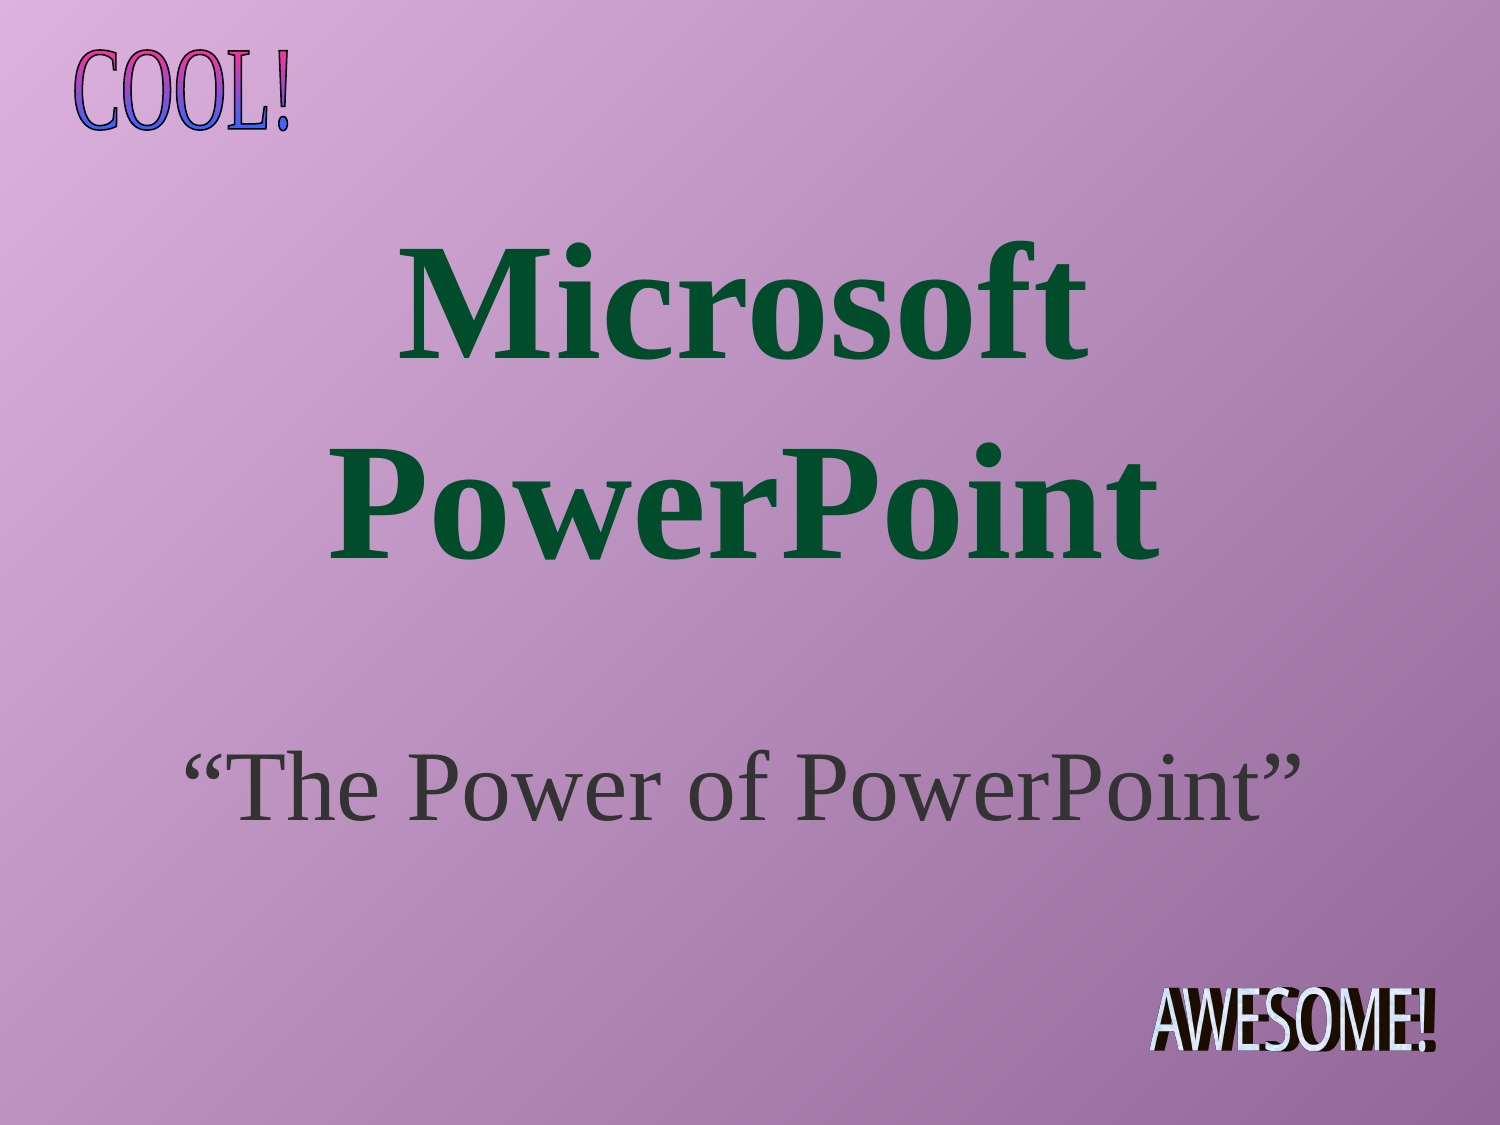

COOL!
# Microsoft PowerPoint
“The Power of PowerPoint”
AWESOME!